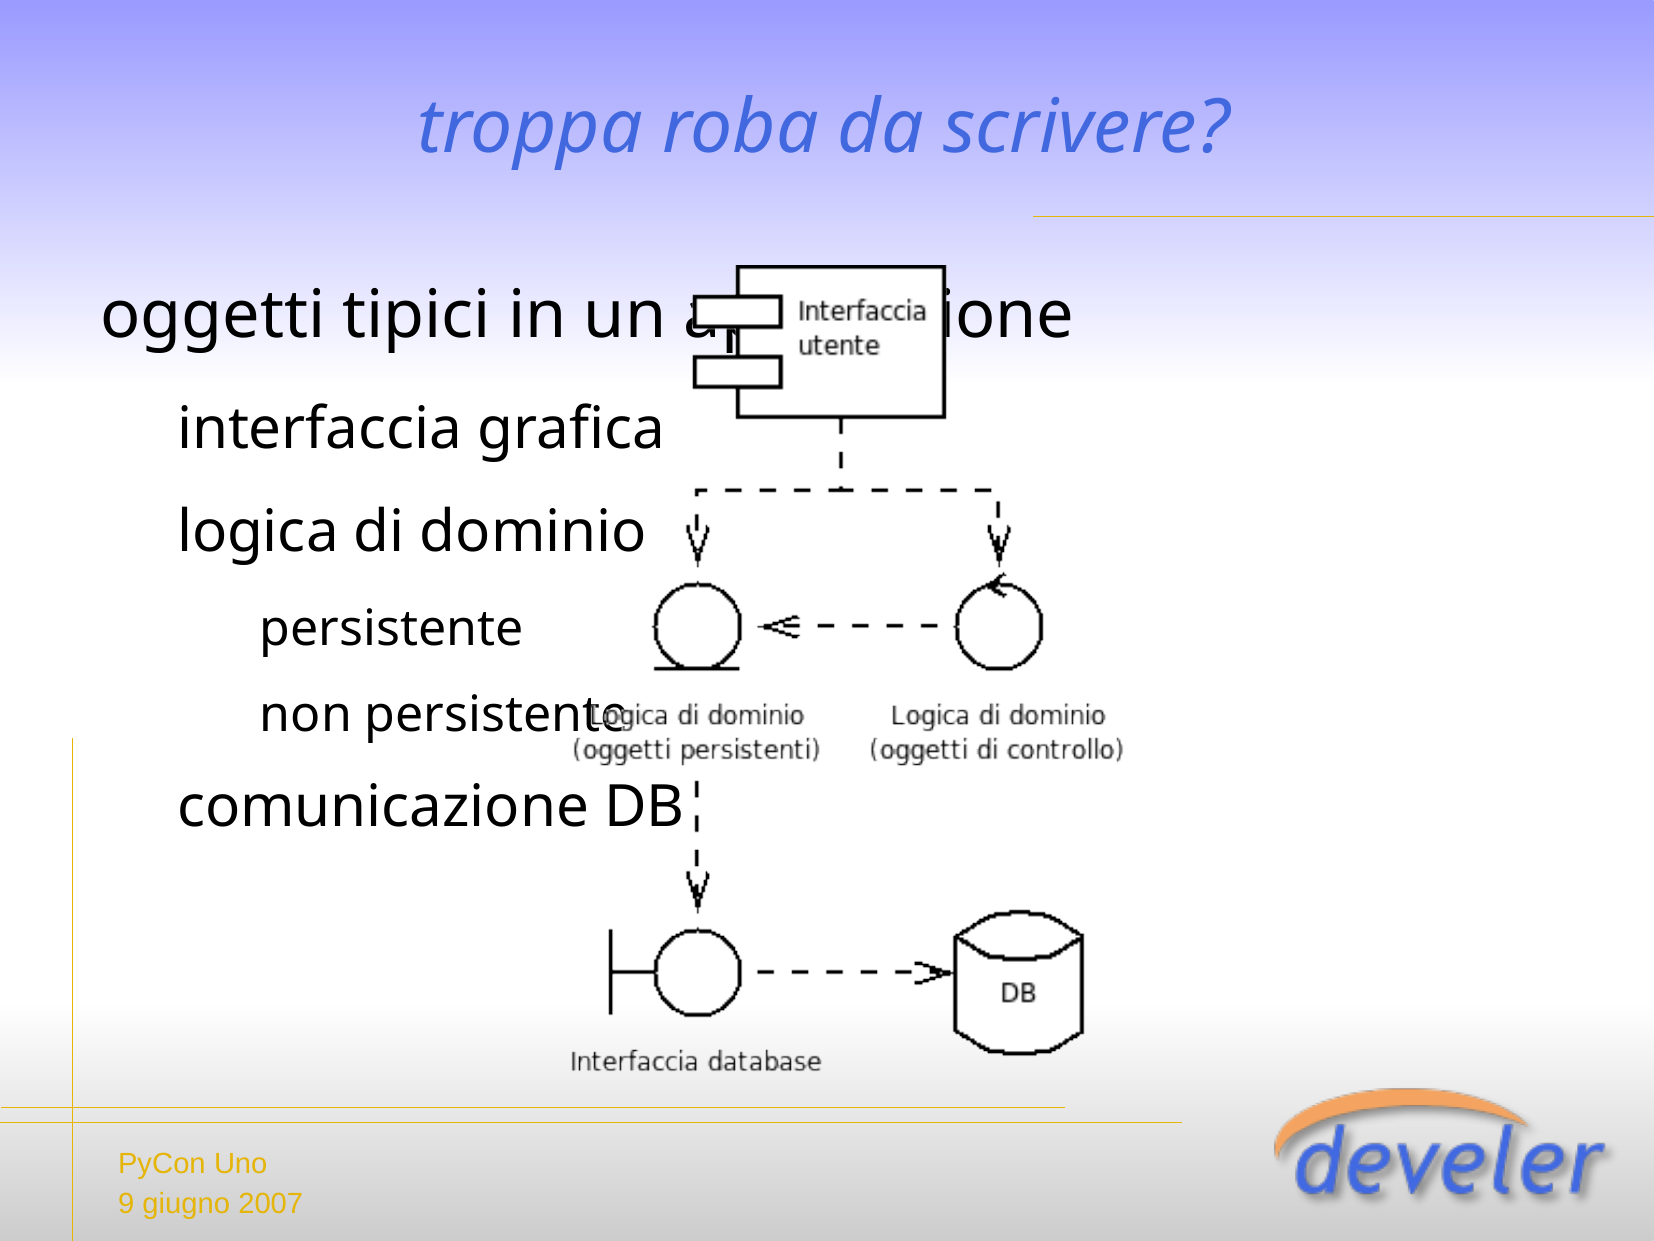

# troppa roba da scrivere?
oggetti tipici in un applicazione
interfaccia grafica
logica di dominio
persistente
non persistente
comunicazione DB
PyCon Uno
9 giugno 2007